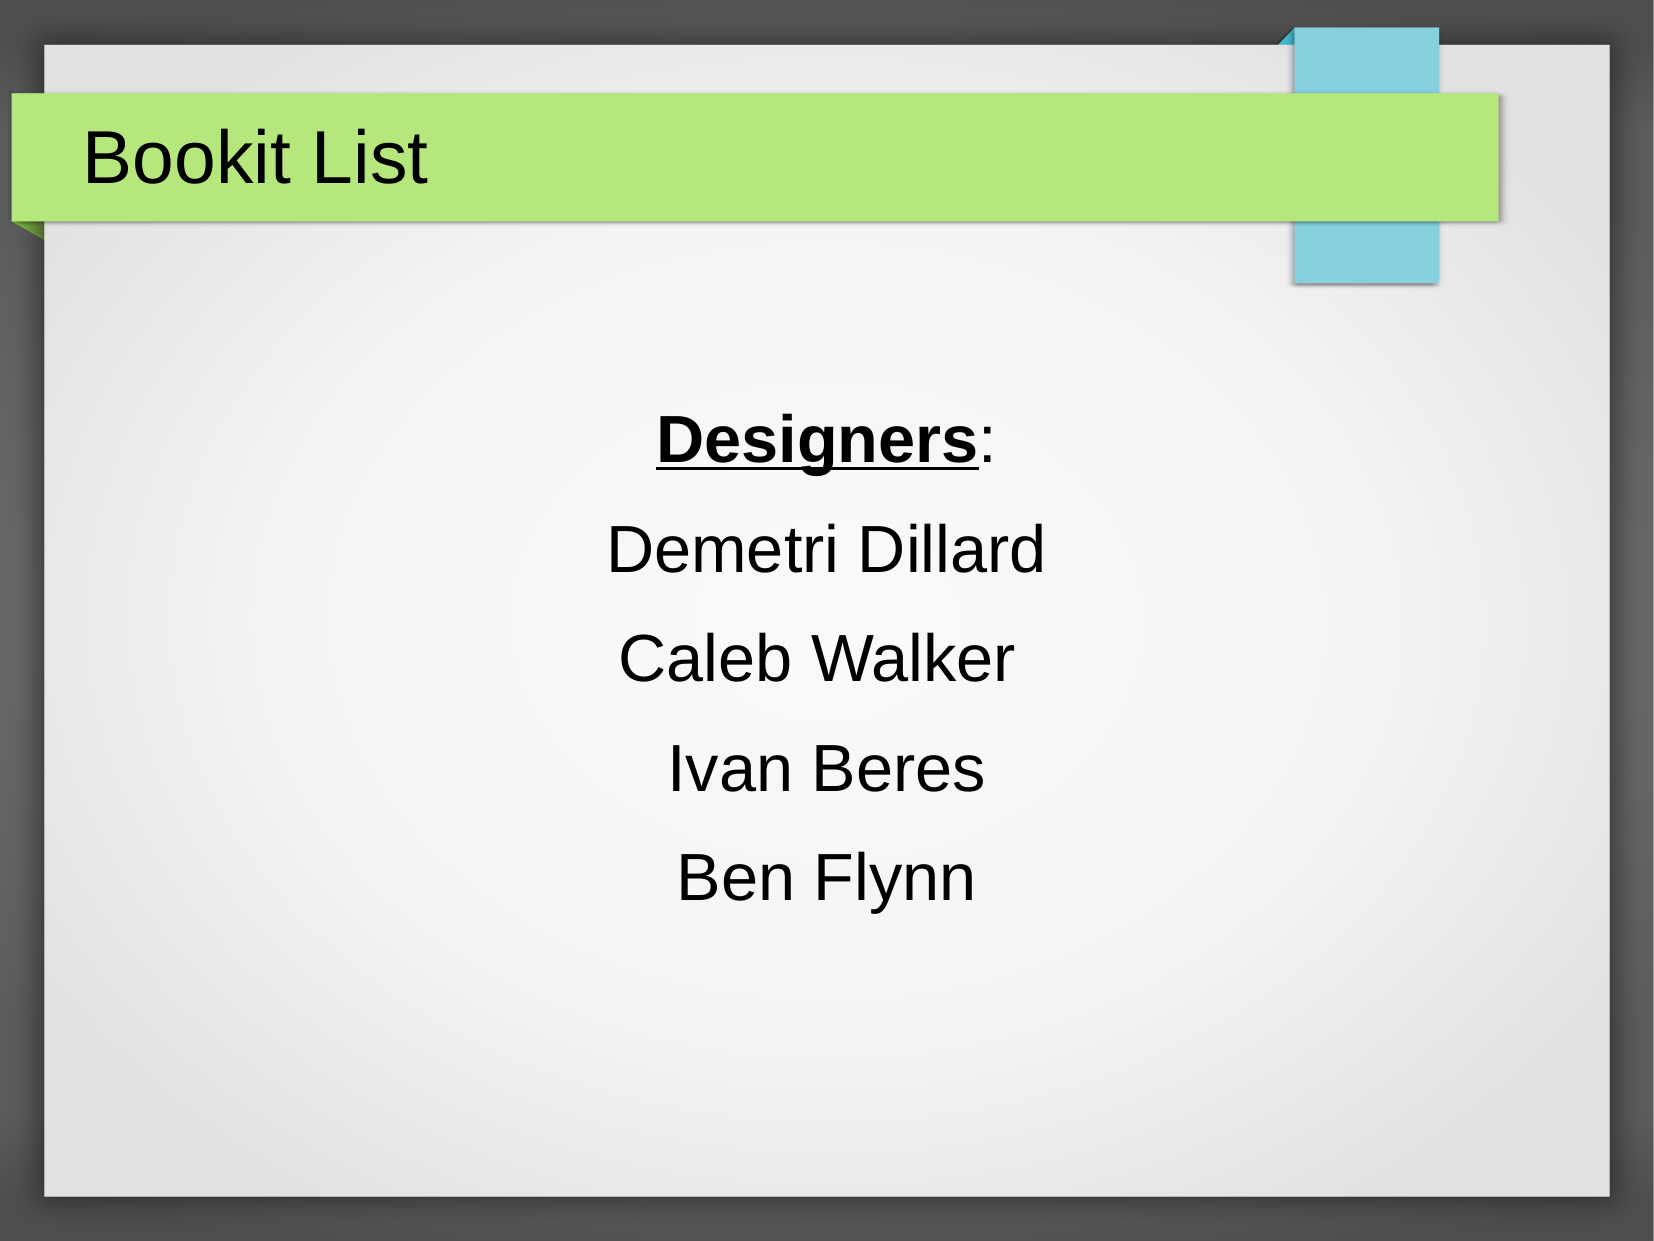

# Bookit List
Designers:
Demetri Dillard
Caleb Walker
Ivan Beres
Ben Flynn